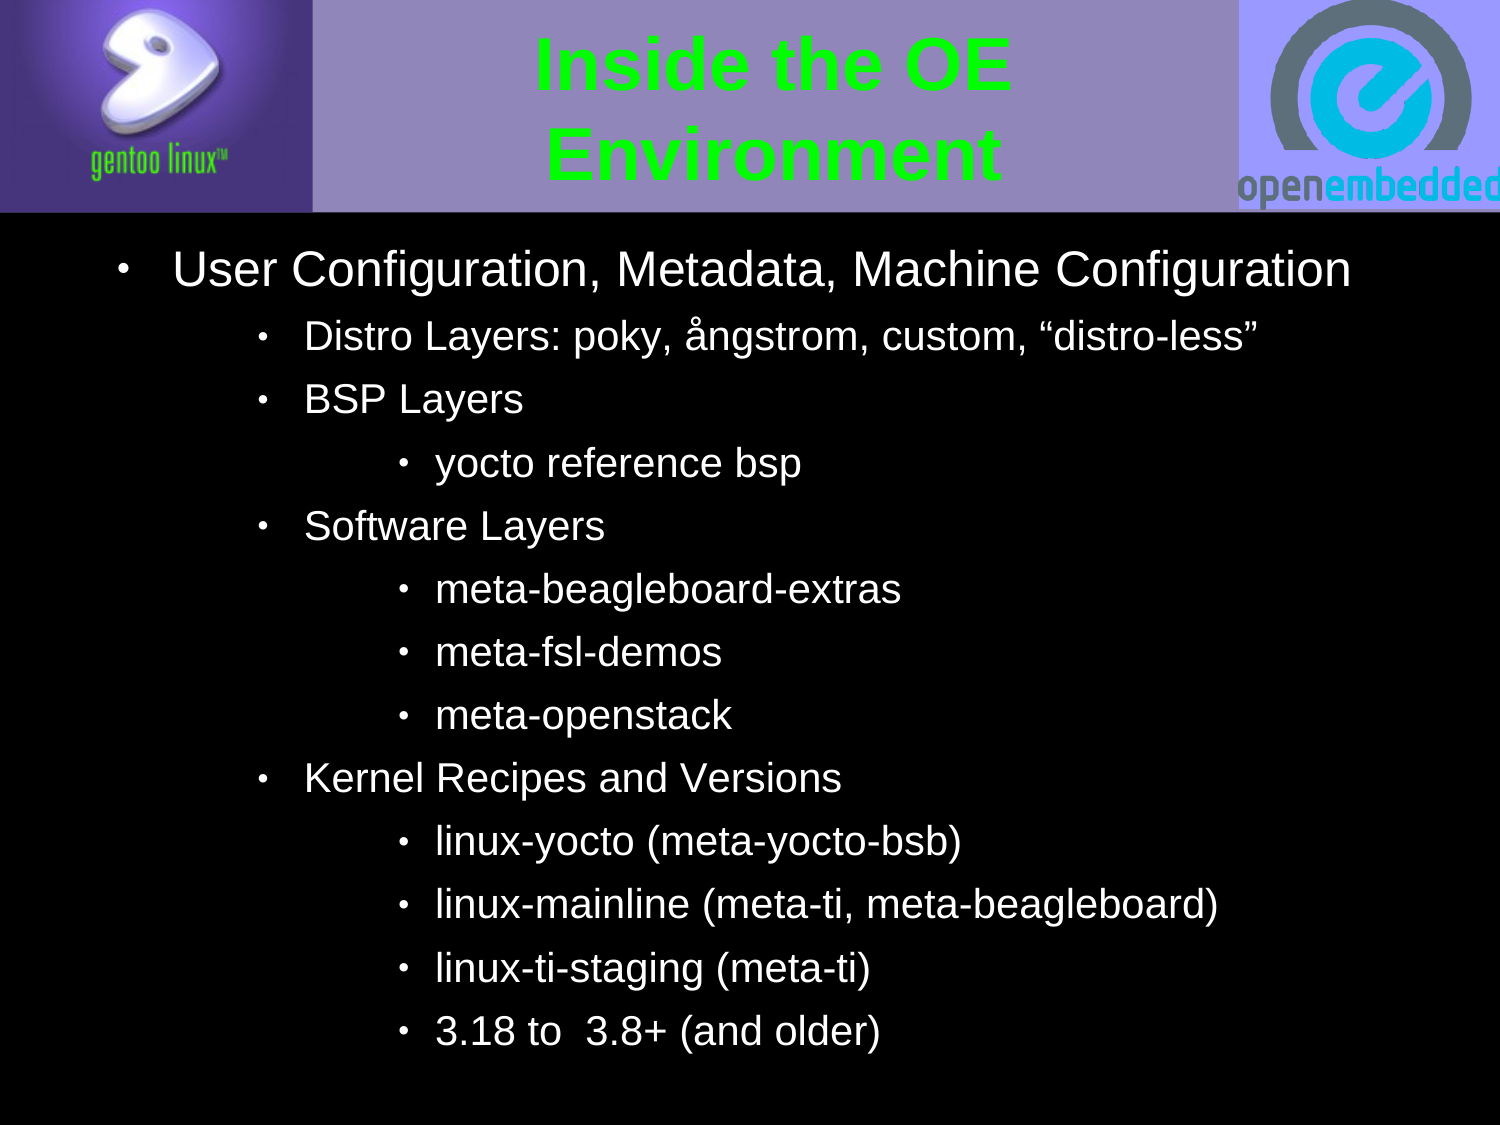

# Inside the OE Environment
User Configuration, Metadata, Machine Configuration
Distro Layers: poky, ångstrom, custom, “distro-less”
BSP Layers
yocto reference bsp
Software Layers
meta-beagleboard-extras
meta-fsl-demos
meta-openstack
Kernel Recipes and Versions
linux-yocto (meta-yocto-bsb)
linux-mainline (meta-ti, meta-beagleboard)
linux-ti-staging (meta-ti)
3.18 to 3.8+ (and older)